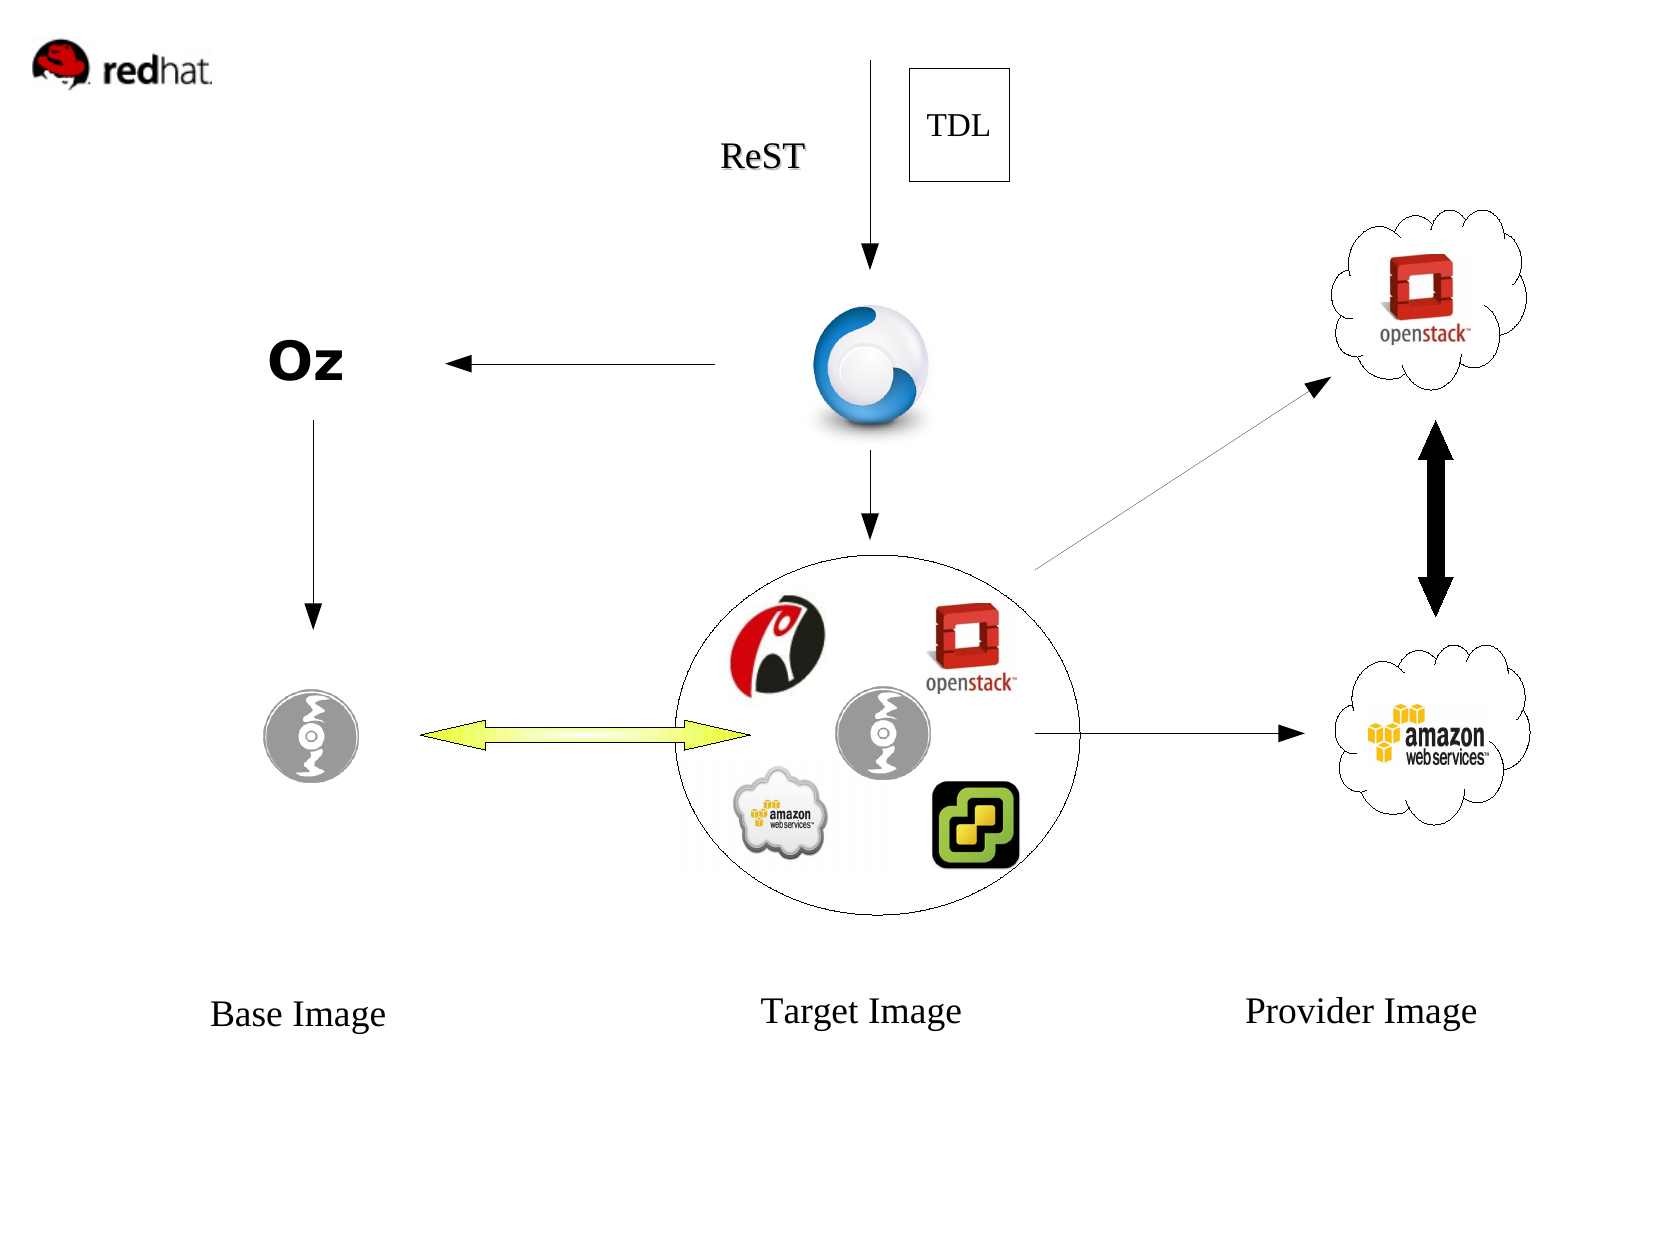

TDL
ReST
Oz
Target Image
Provider Image
Base Image